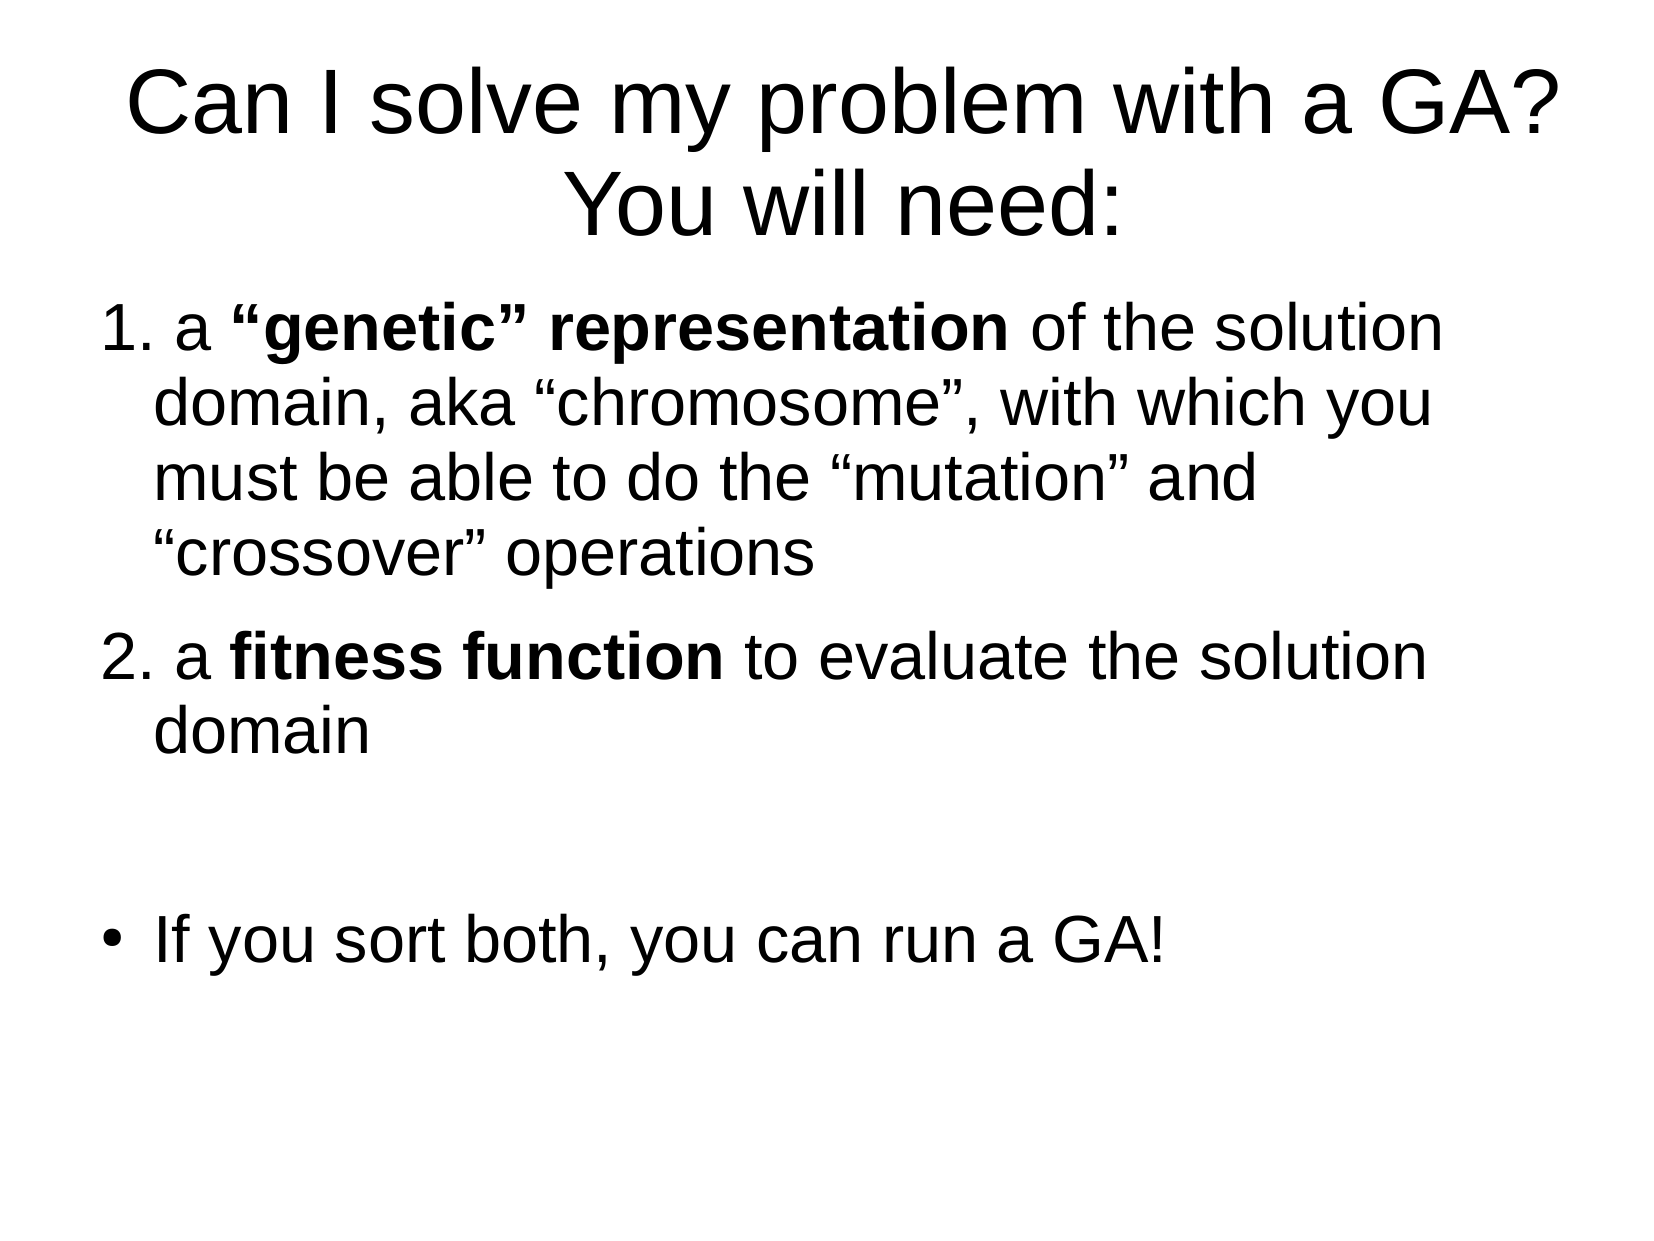

# Can I solve my problem with a GA? You will need:
 a “genetic” representation of the solution domain, aka “chromosome”, with which you must be able to do the “mutation” and “crossover” operations
 a fitness function to evaluate the solution domain
If you sort both, you can run a GA!